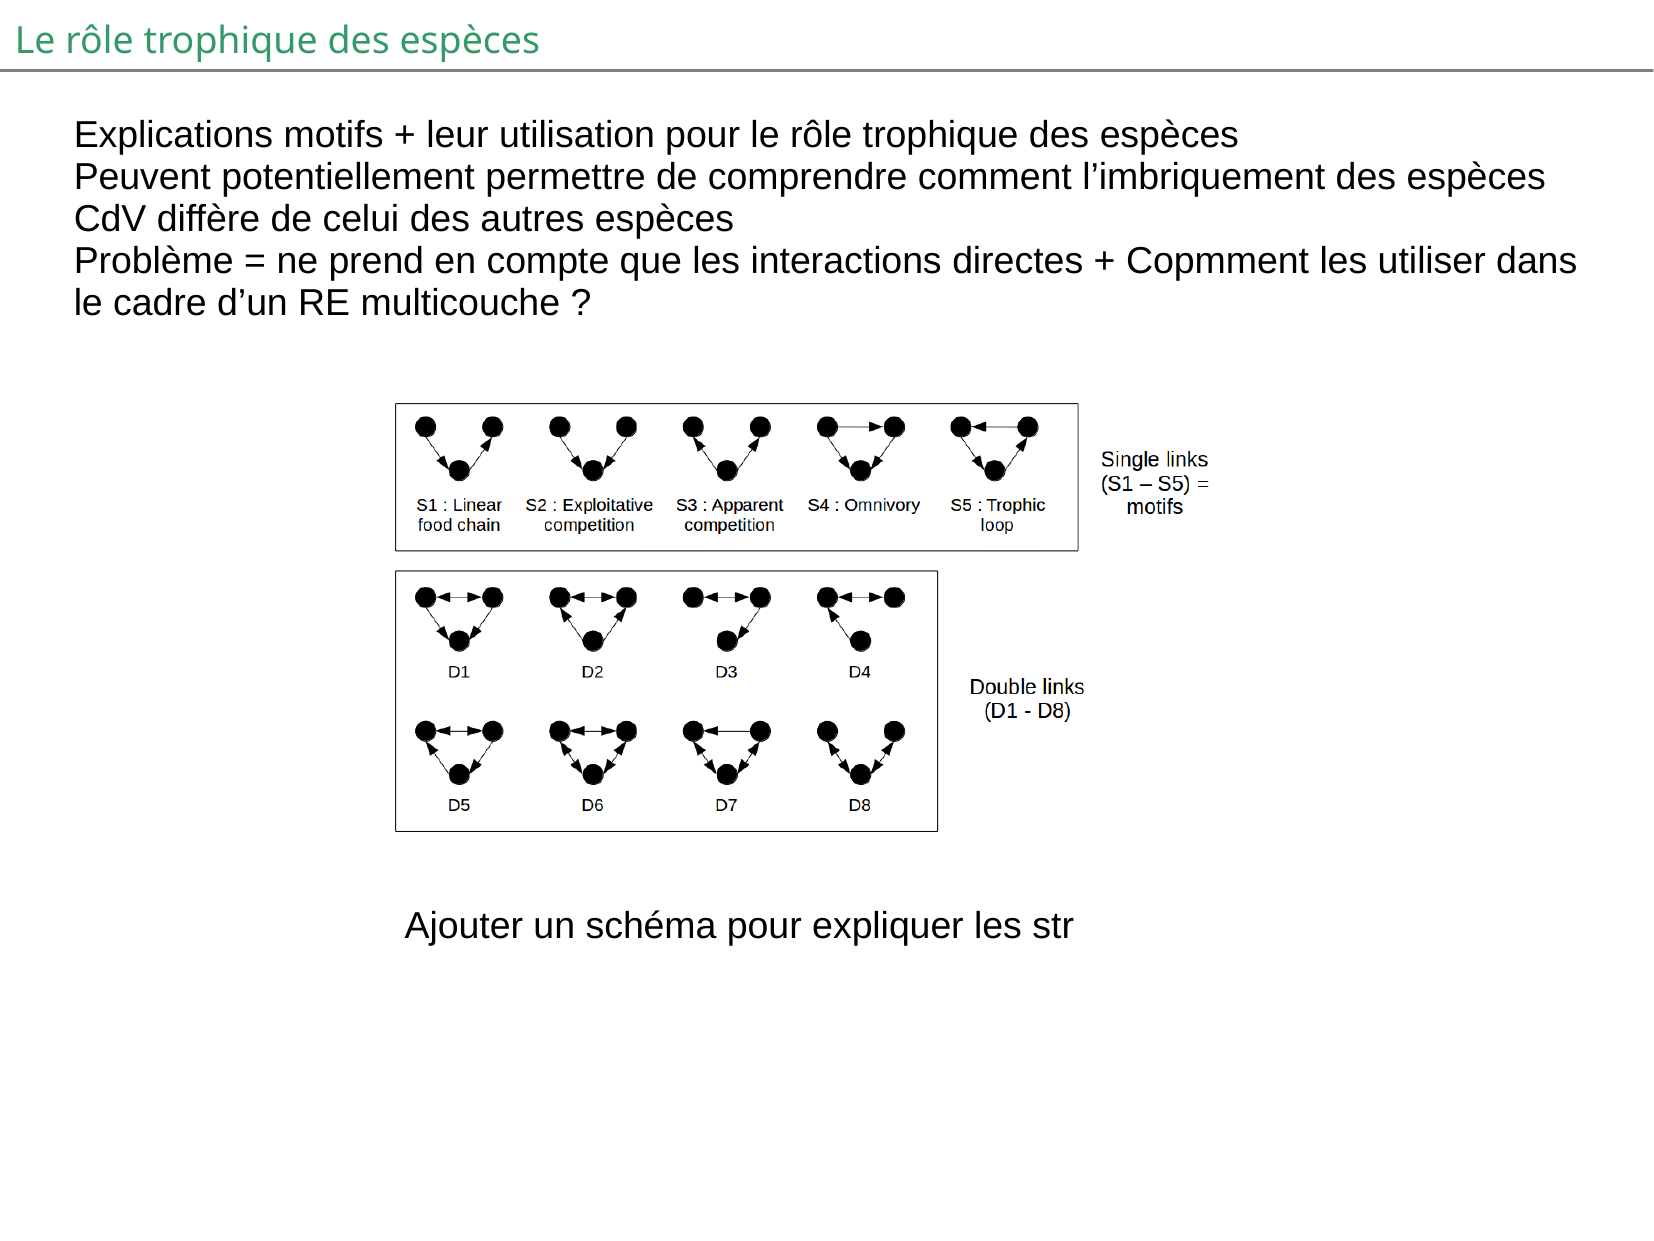

Le rôle trophique des espèces
Explications motifs + leur utilisation pour le rôle trophique des espèces
Peuvent potentiellement permettre de comprendre comment l’imbriquement des espèces CdV diffère de celui des autres espèces
Problème = ne prend en compte que les interactions directes + Copmment les utiliser dans le cadre d’un RE multicouche ?
Ajouter un schéma pour expliquer les str